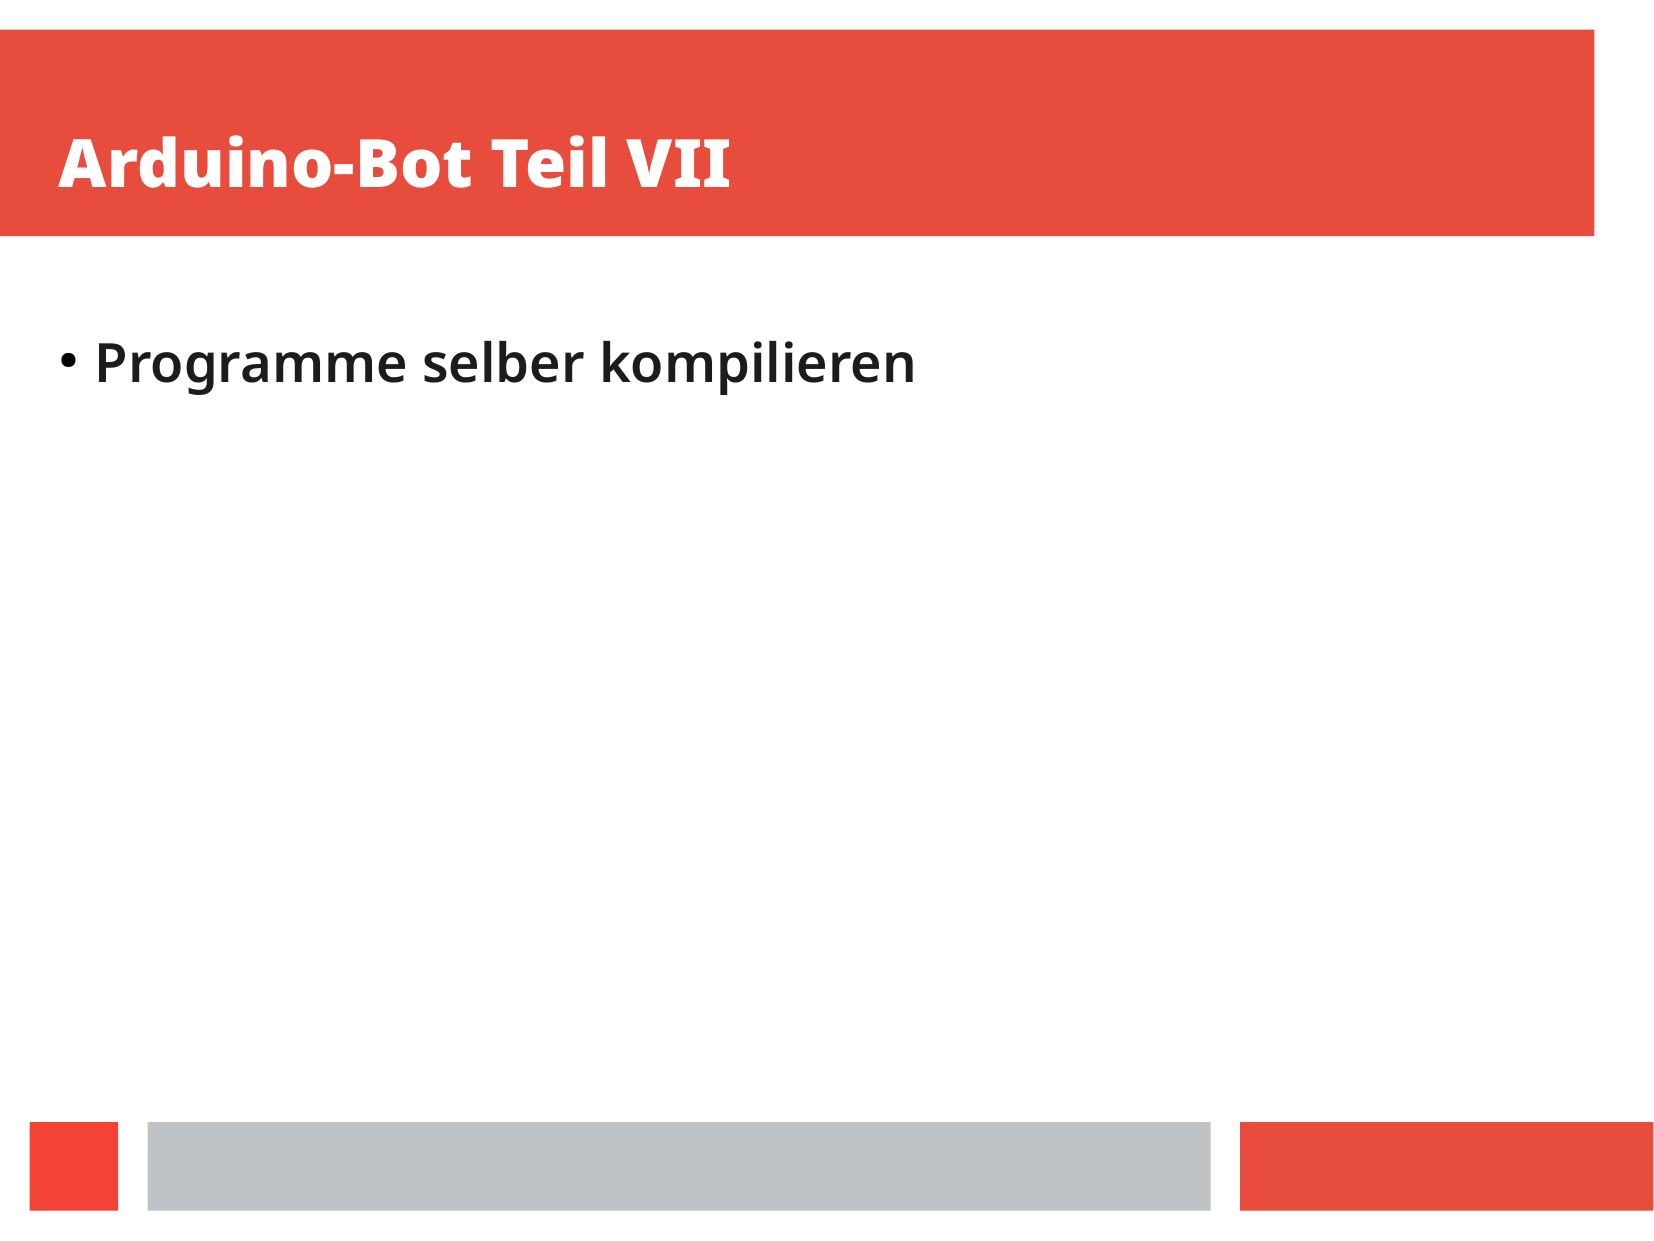

# Arduino-Bot Teil VII
Programme selber kompilieren